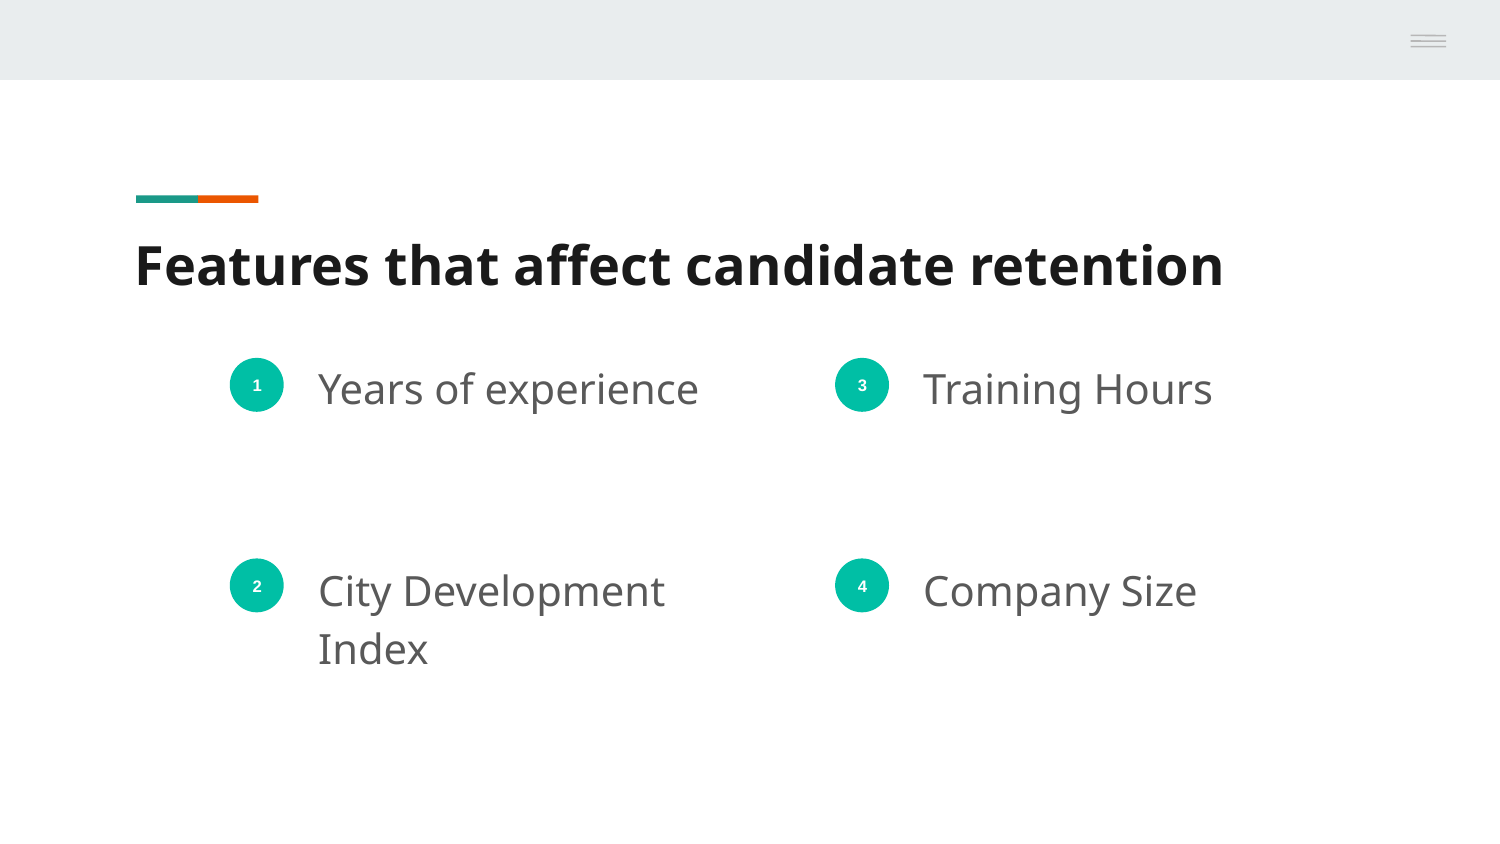

# Features that affect candidate retention
Years of experience
Training Hours
1
3
City Development Index
Company Size
2
4